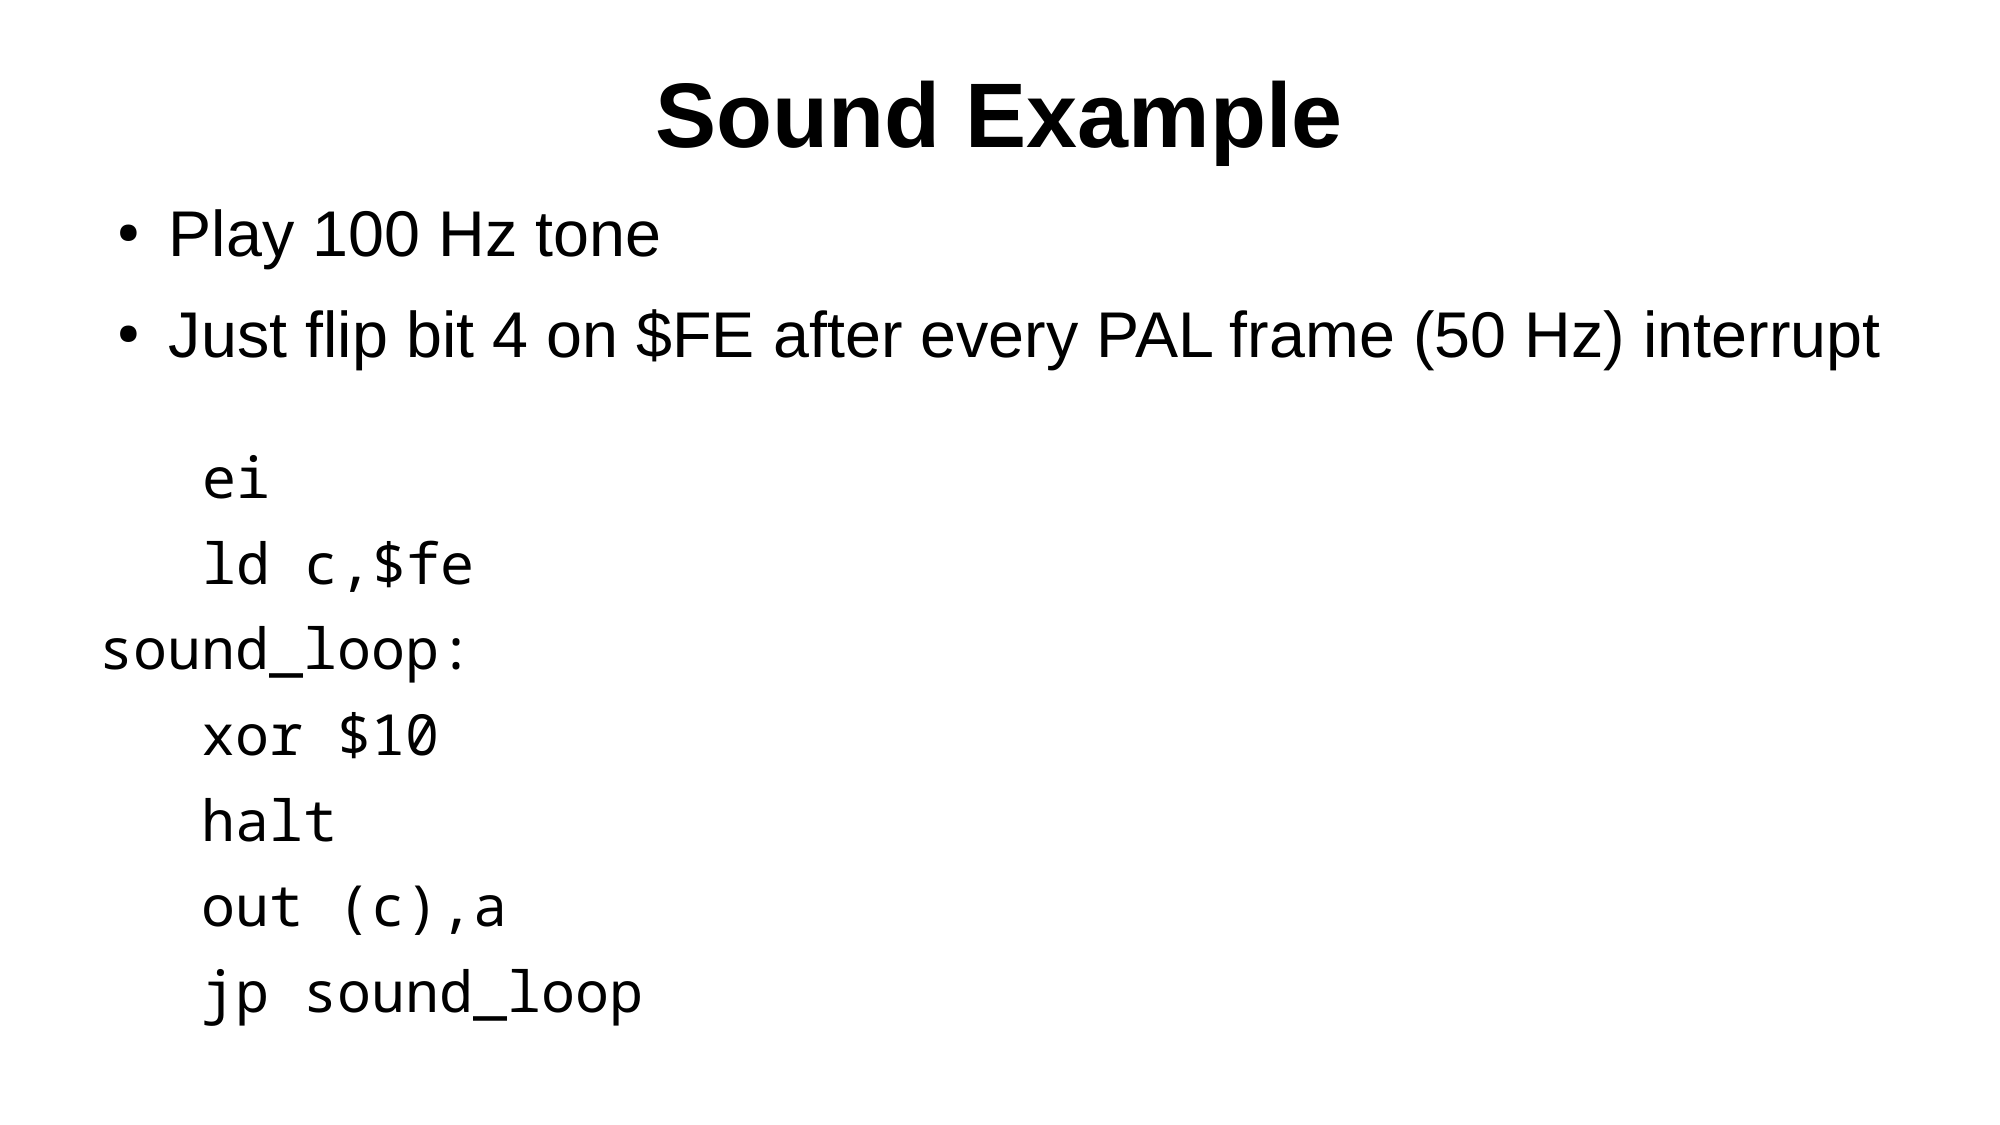

# Sound Example
Play 100 Hz tone
Just flip bit 4 on $FE after every PAL frame (50 Hz) interrupt
 ei
 ld c,$fe
sound_loop:
 xor $10
 halt
 out (c),a
 jp sound_loop